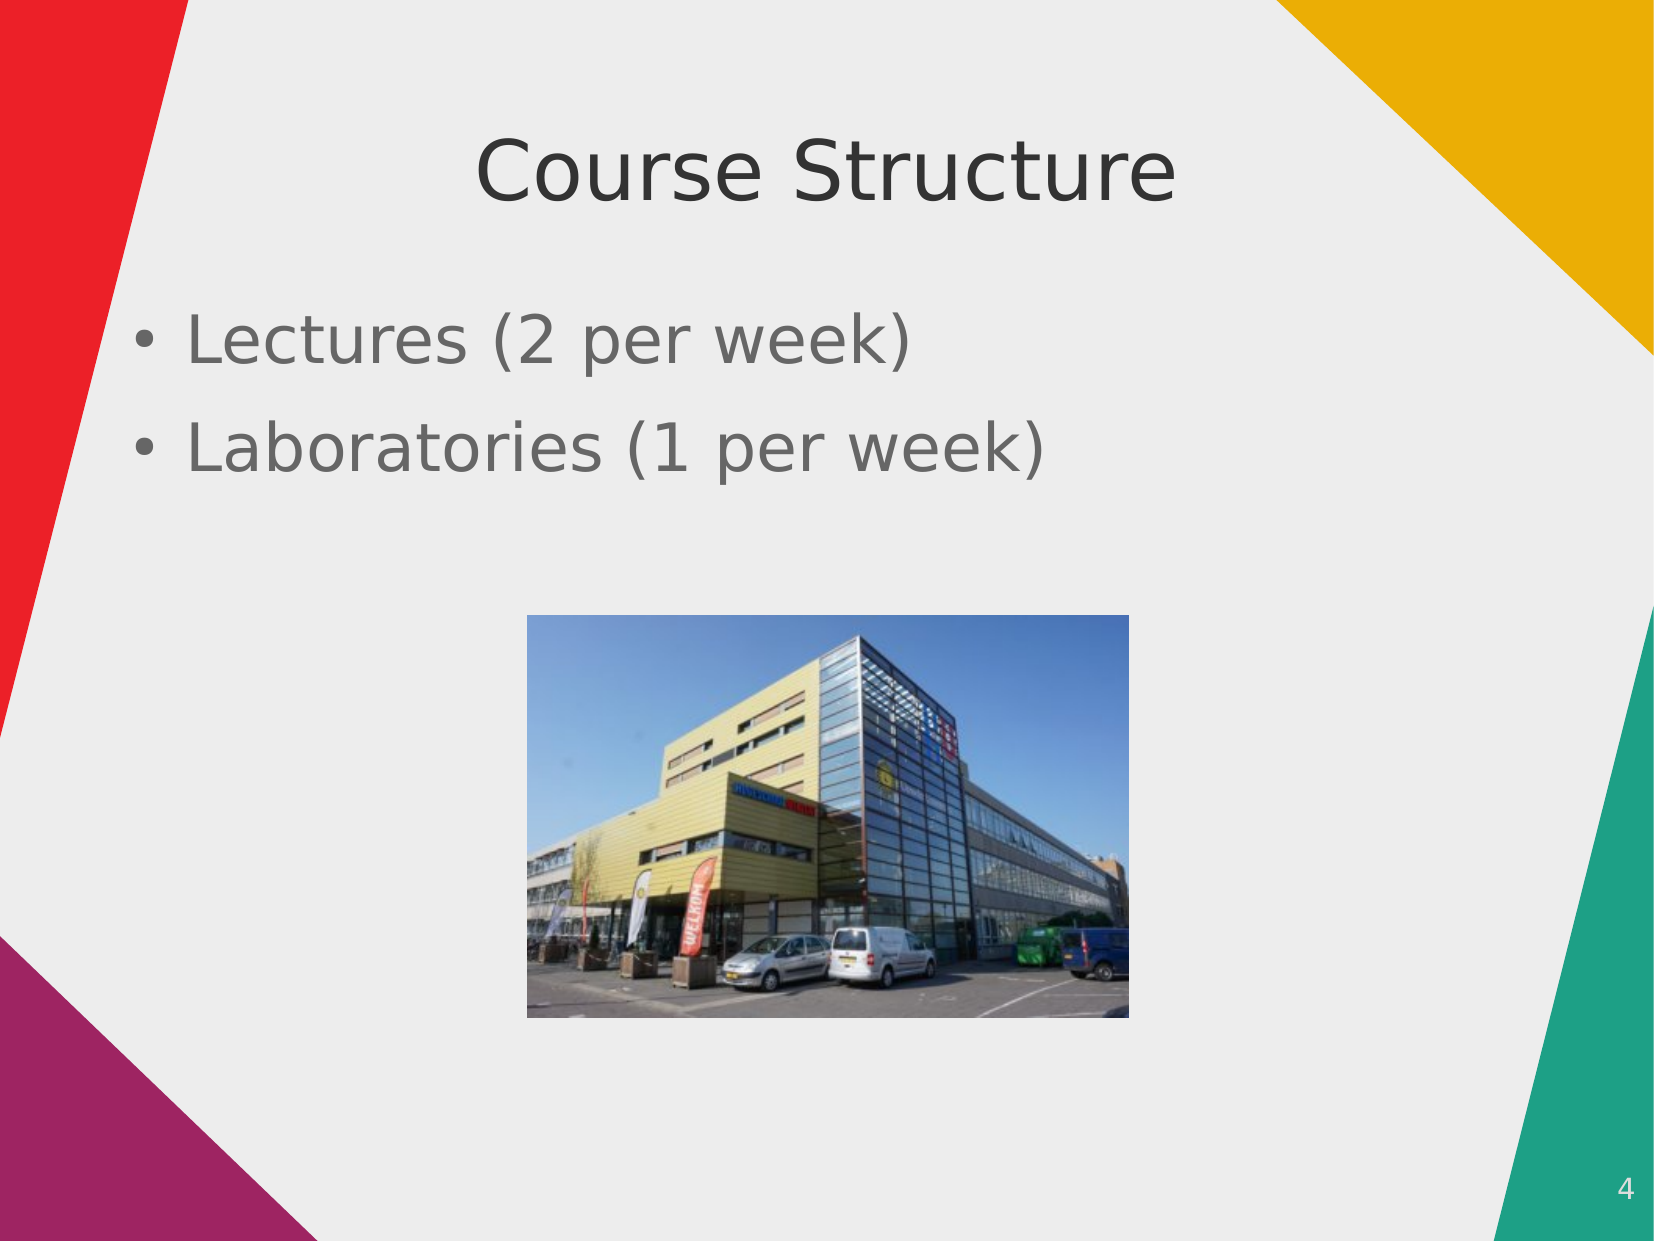

# Course Structure
Lectures (2 per week)
Laboratories (1 per week)
4